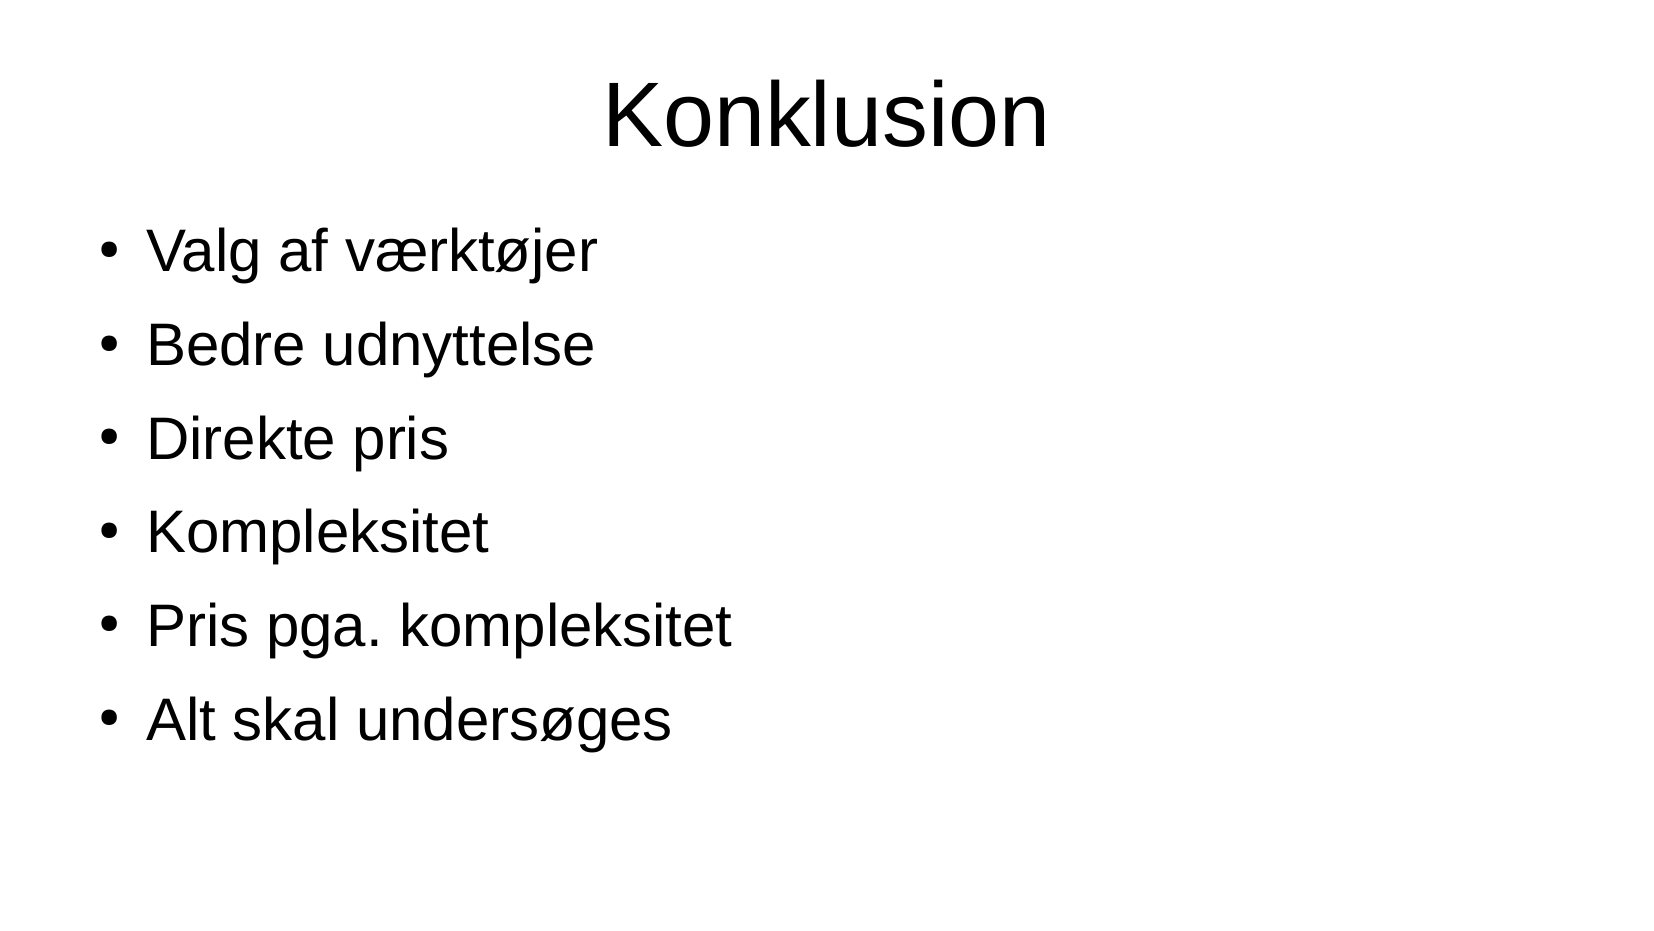

# Konklusion
Valg af værktøjer
Bedre udnyttelse
Direkte pris
Kompleksitet
Pris pga. kompleksitet
Alt skal undersøges